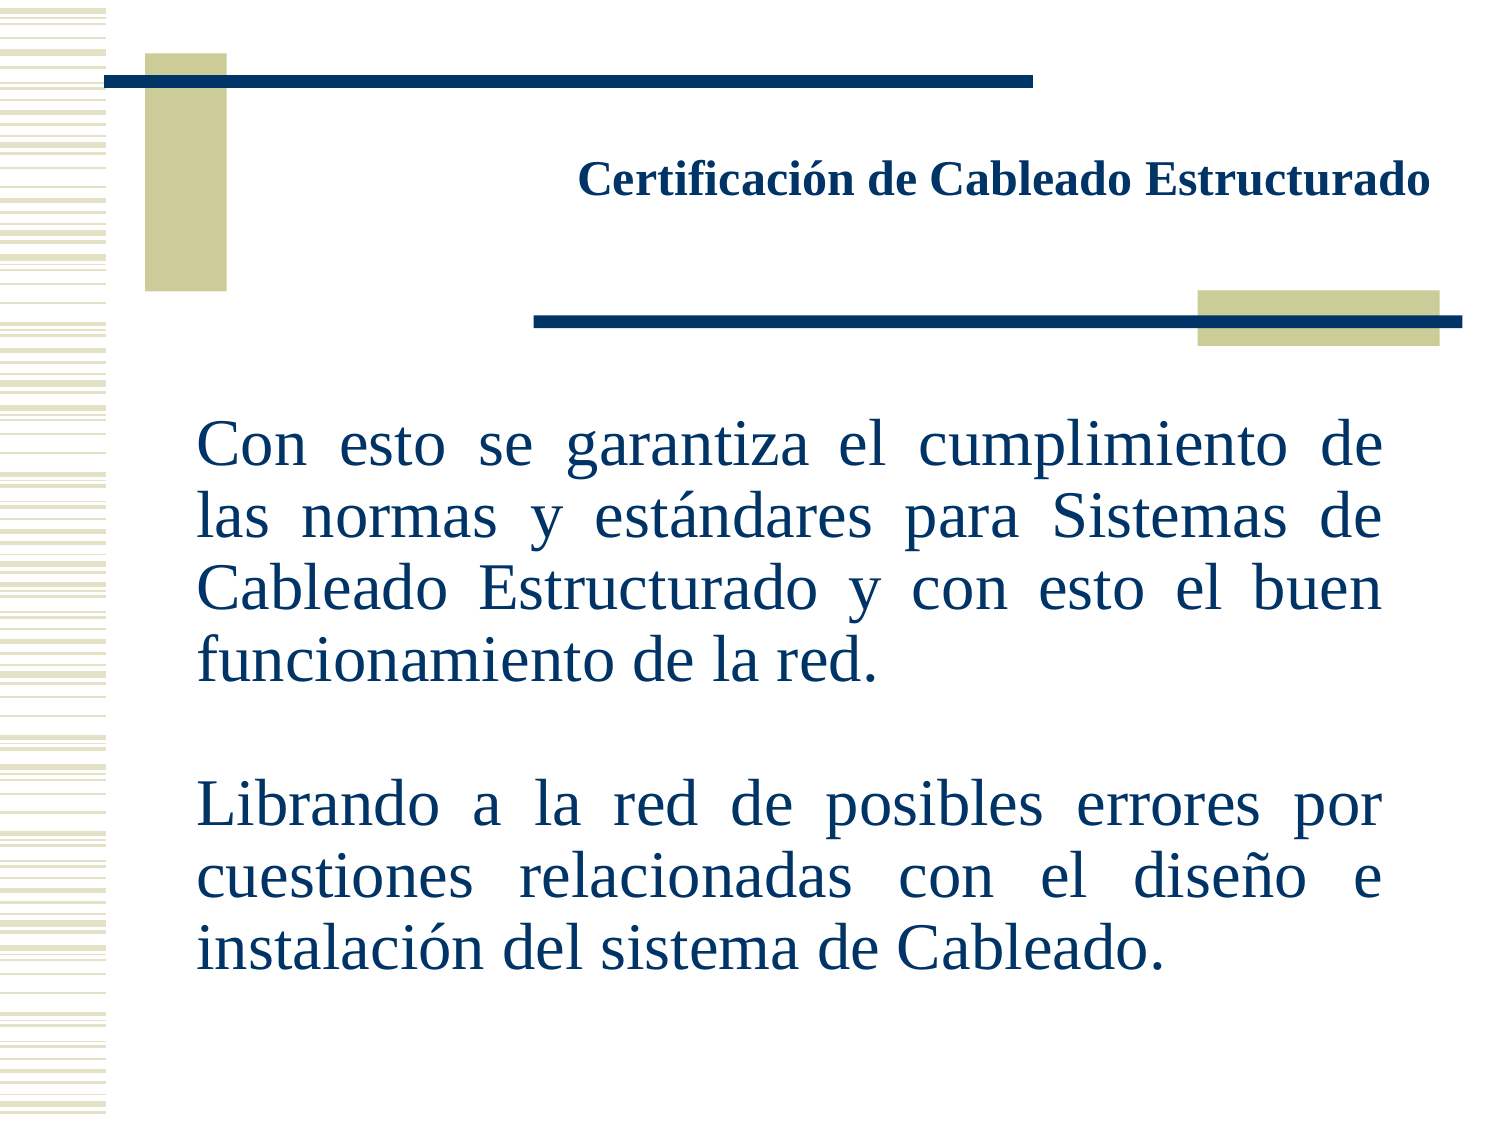

Certificación de Cableado Estructurado
# Con esto se garantiza el cumplimiento de las normas y estándares para Sistemas de Cableado Estructurado y con esto el buen funcionamiento de la red.
	Librando a la red de posibles errores por cuestiones relacionadas con el diseño e instalación del sistema de Cableado.